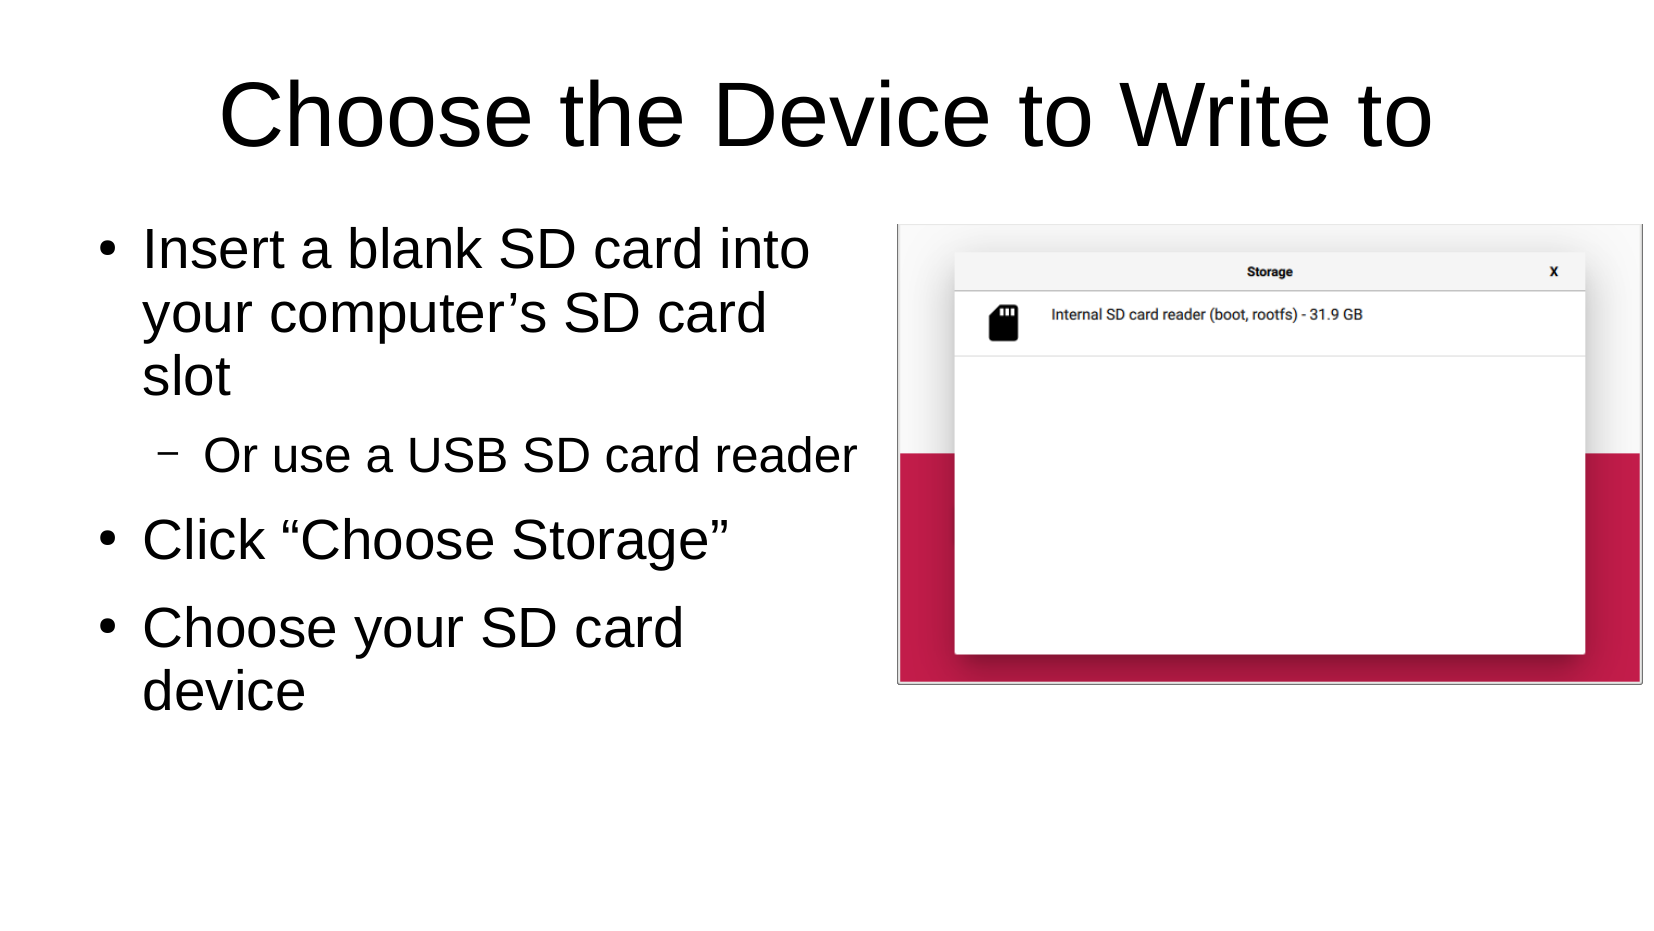

# Choose the Device to Write to
Insert a blank SD card into your computer’s SD card slot
Or use a USB SD card reader
Click “Choose Storage”
Choose your SD card device